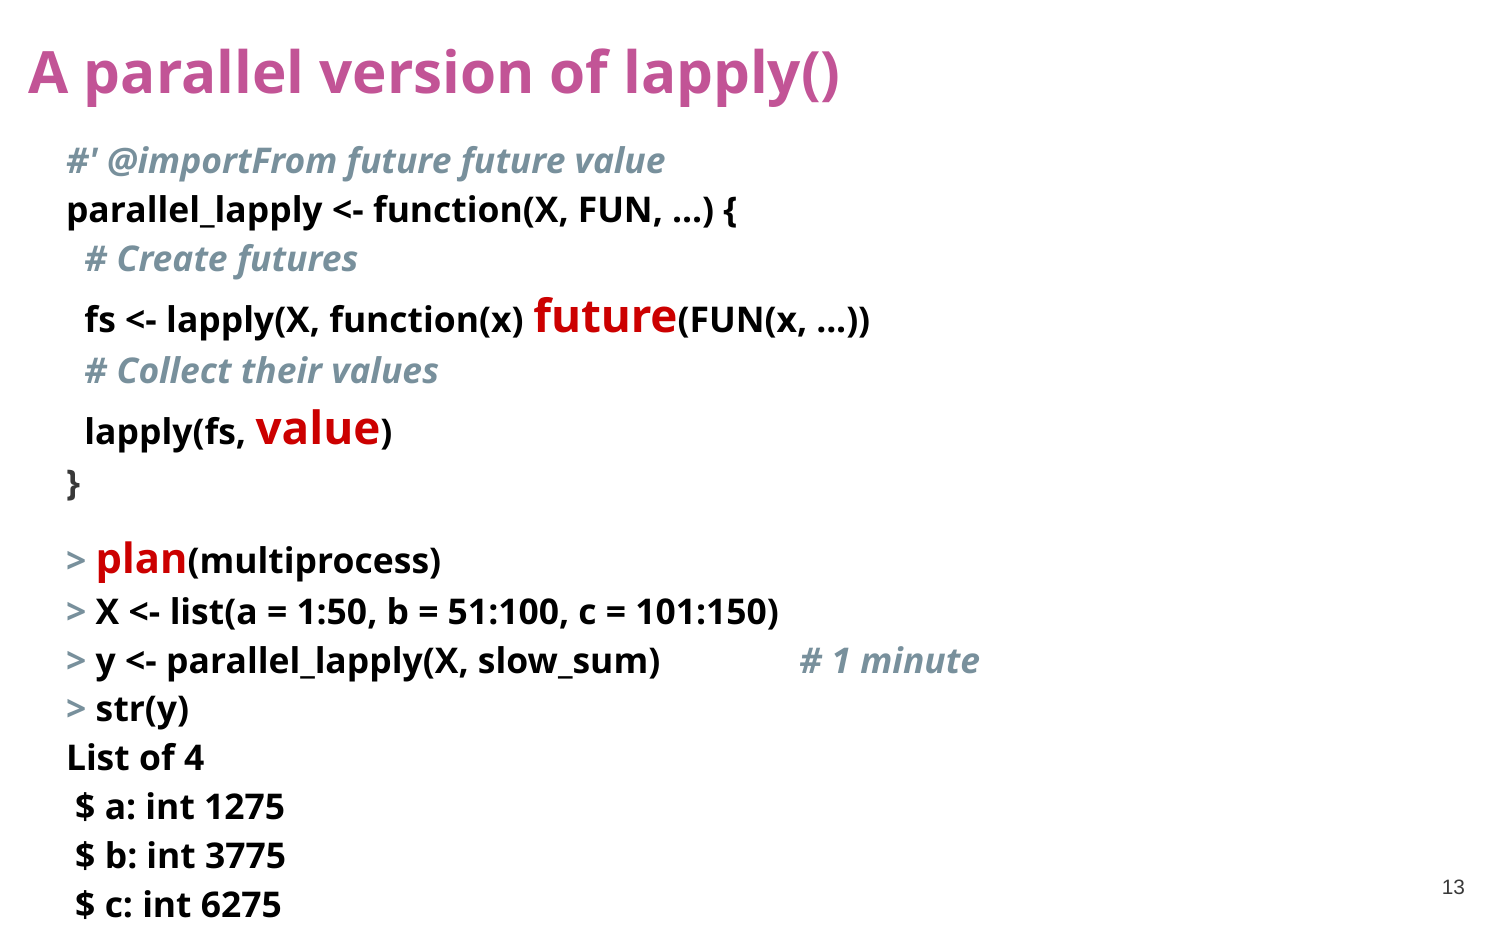

# A parallel version of lapply()
#' @importFrom future future value
parallel_lapply <- function(X, FUN, ...) {
 # Create futures
 fs <- lapply(X, function(x) future(FUN(x, ...))
 # Collect their values
 lapply(fs, value)
}
> plan(multiprocess)
> X <- list(a = 1:50, b = 51:100, c = 101:150)
> y <- parallel_lapply(X, slow_sum) # 1 minute
> str(y)
List of 4
 $ a: int 1275
 $ b: int 3775
 $ c: int 6275